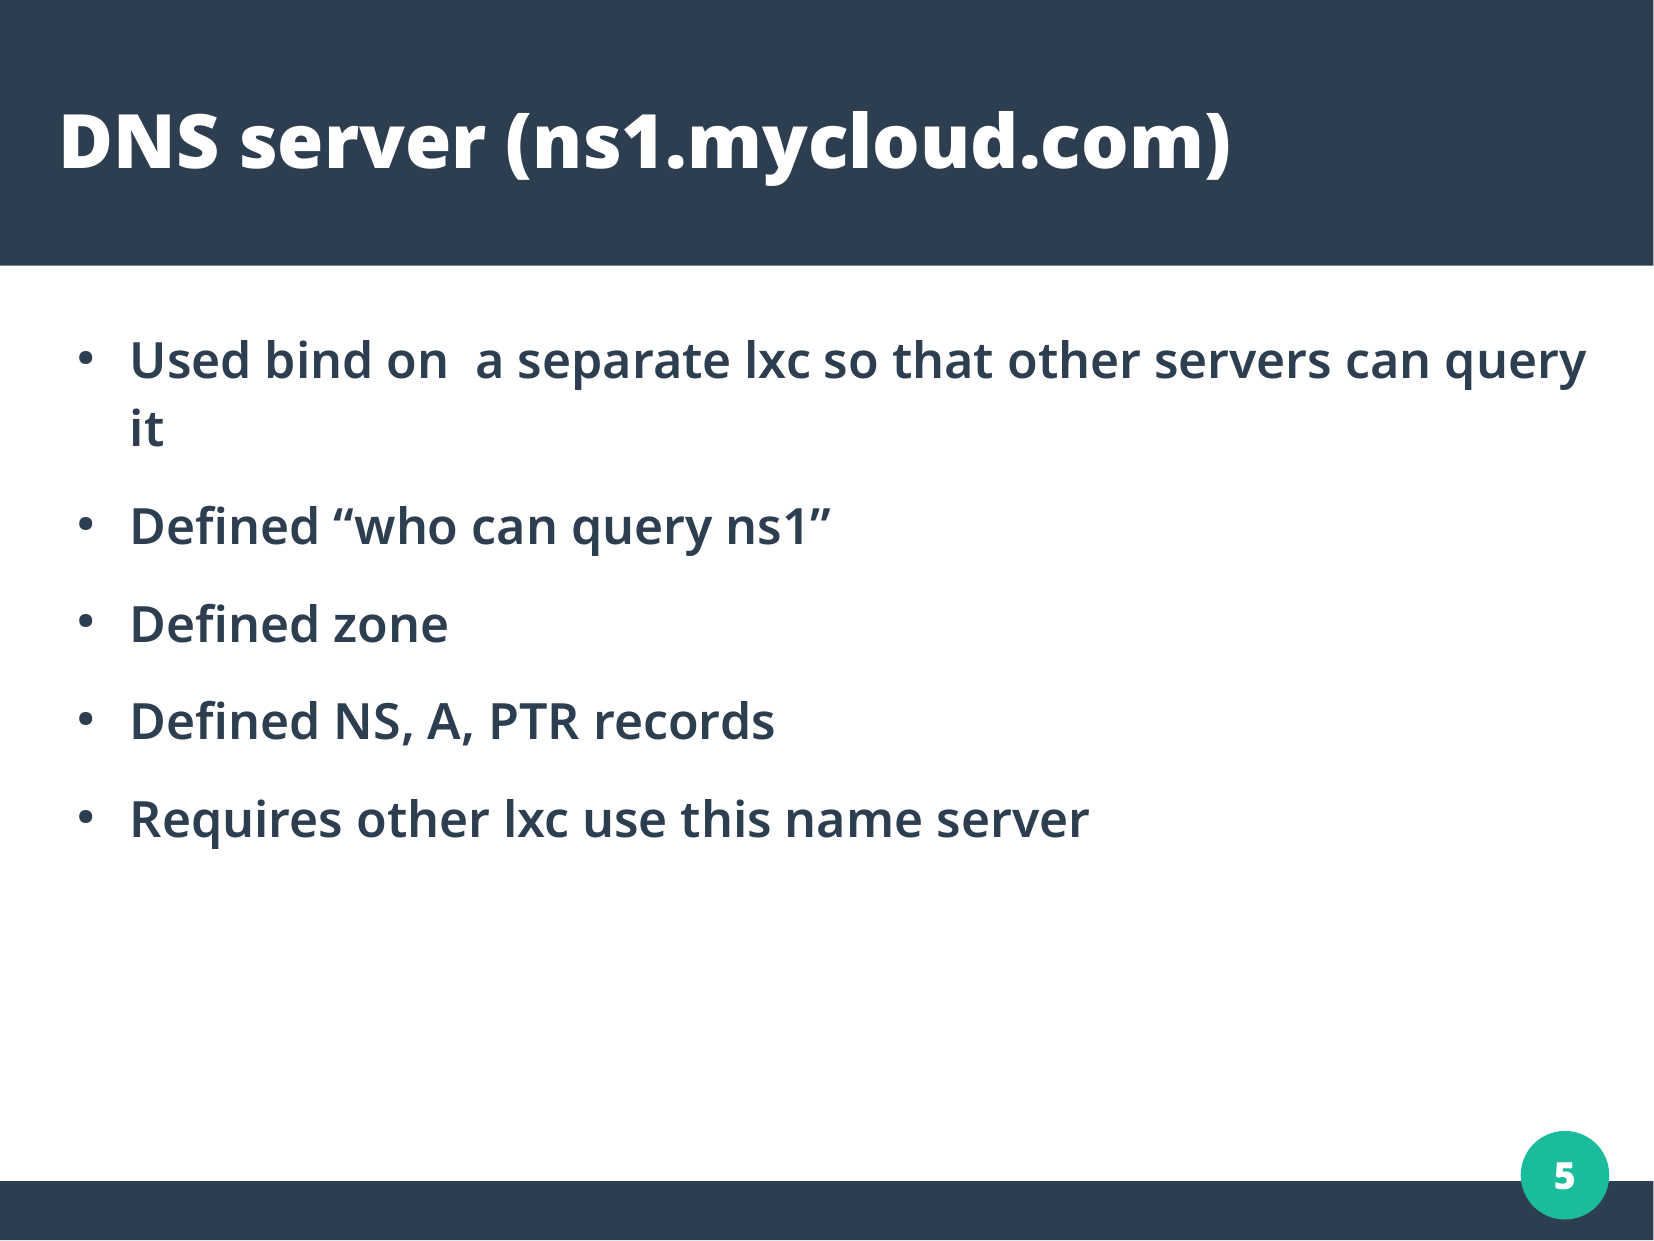

# DNS server (ns1.mycloud.com)
Used bind on a separate lxc so that other servers can query it
Defined “who can query ns1”
Defined zone
Defined NS, A, PTR records
Requires other lxc use this name server
5